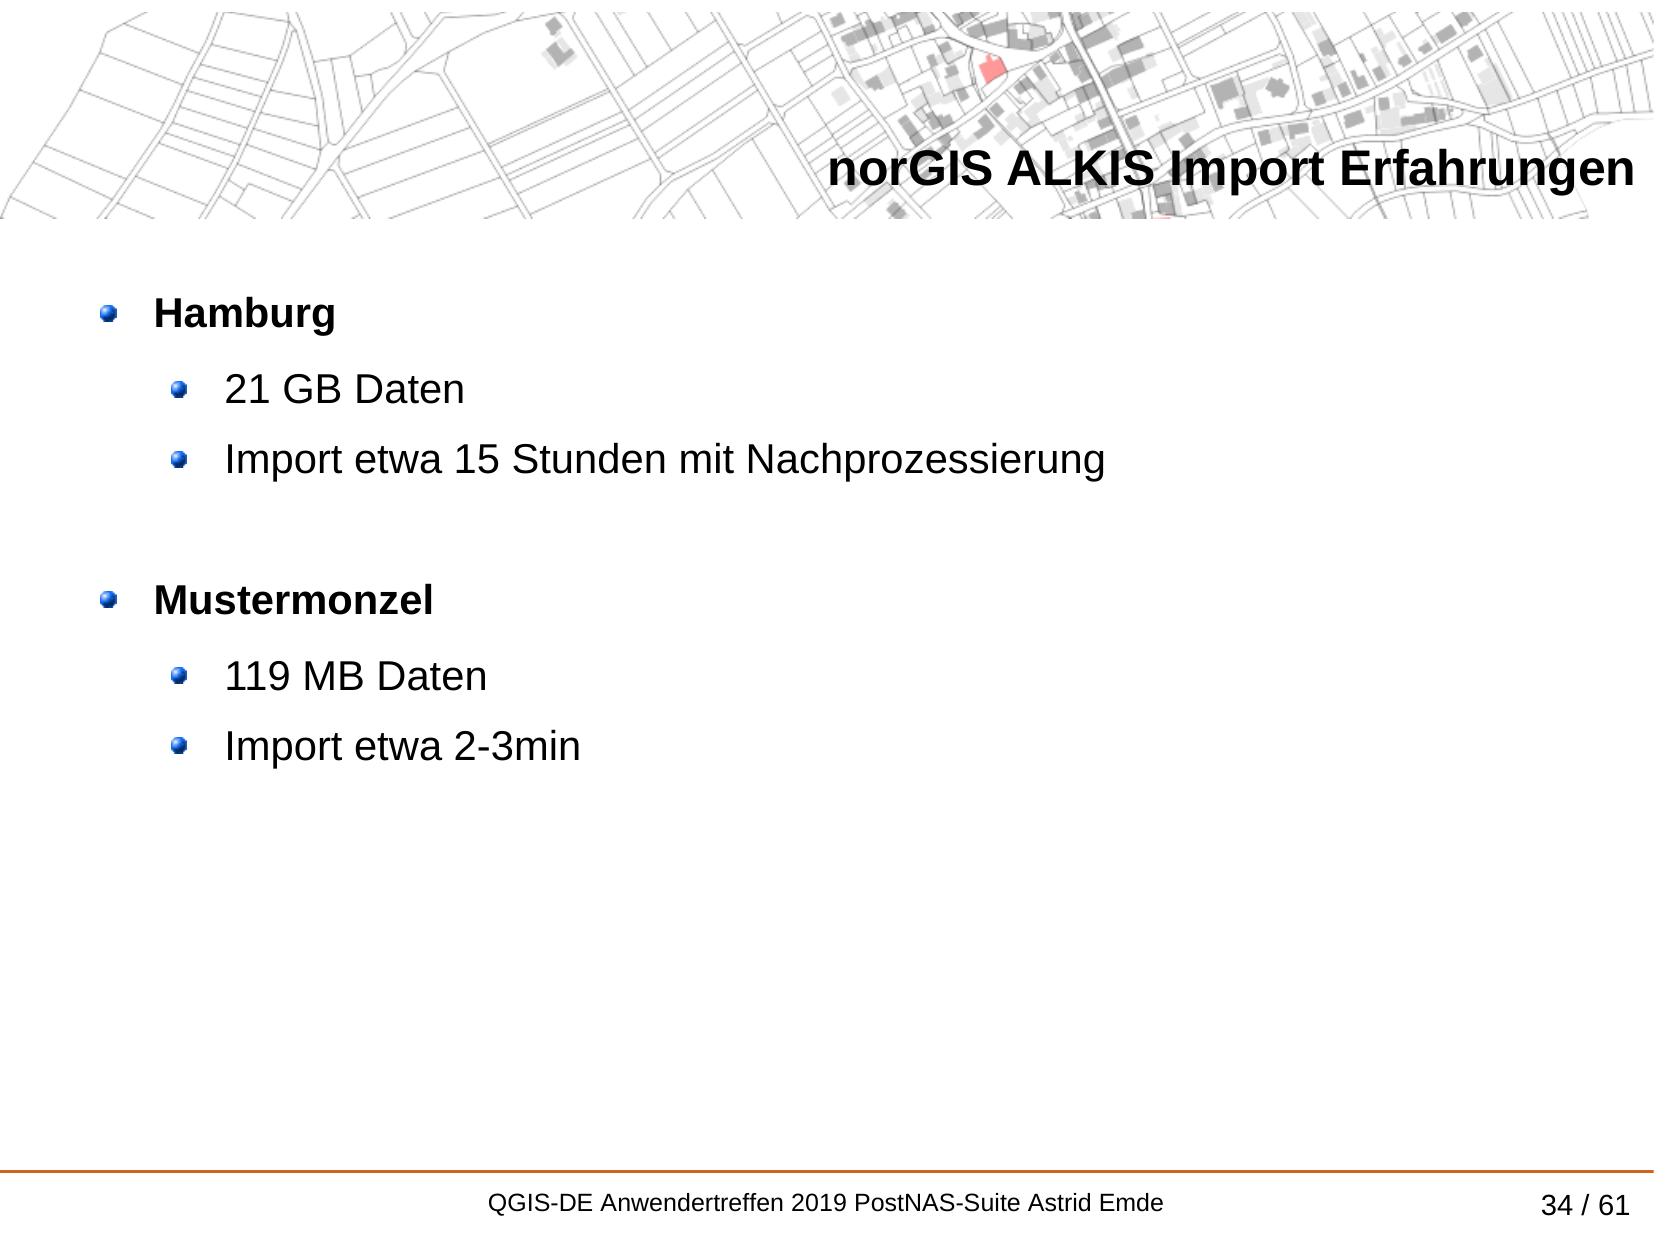

# norGIS ALKIS Import Erfahrungen
Hamburg
21 GB Daten
Import etwa 15 Stunden mit Nachprozessierung
Mustermonzel
119 MB Daten
Import etwa 2-3min